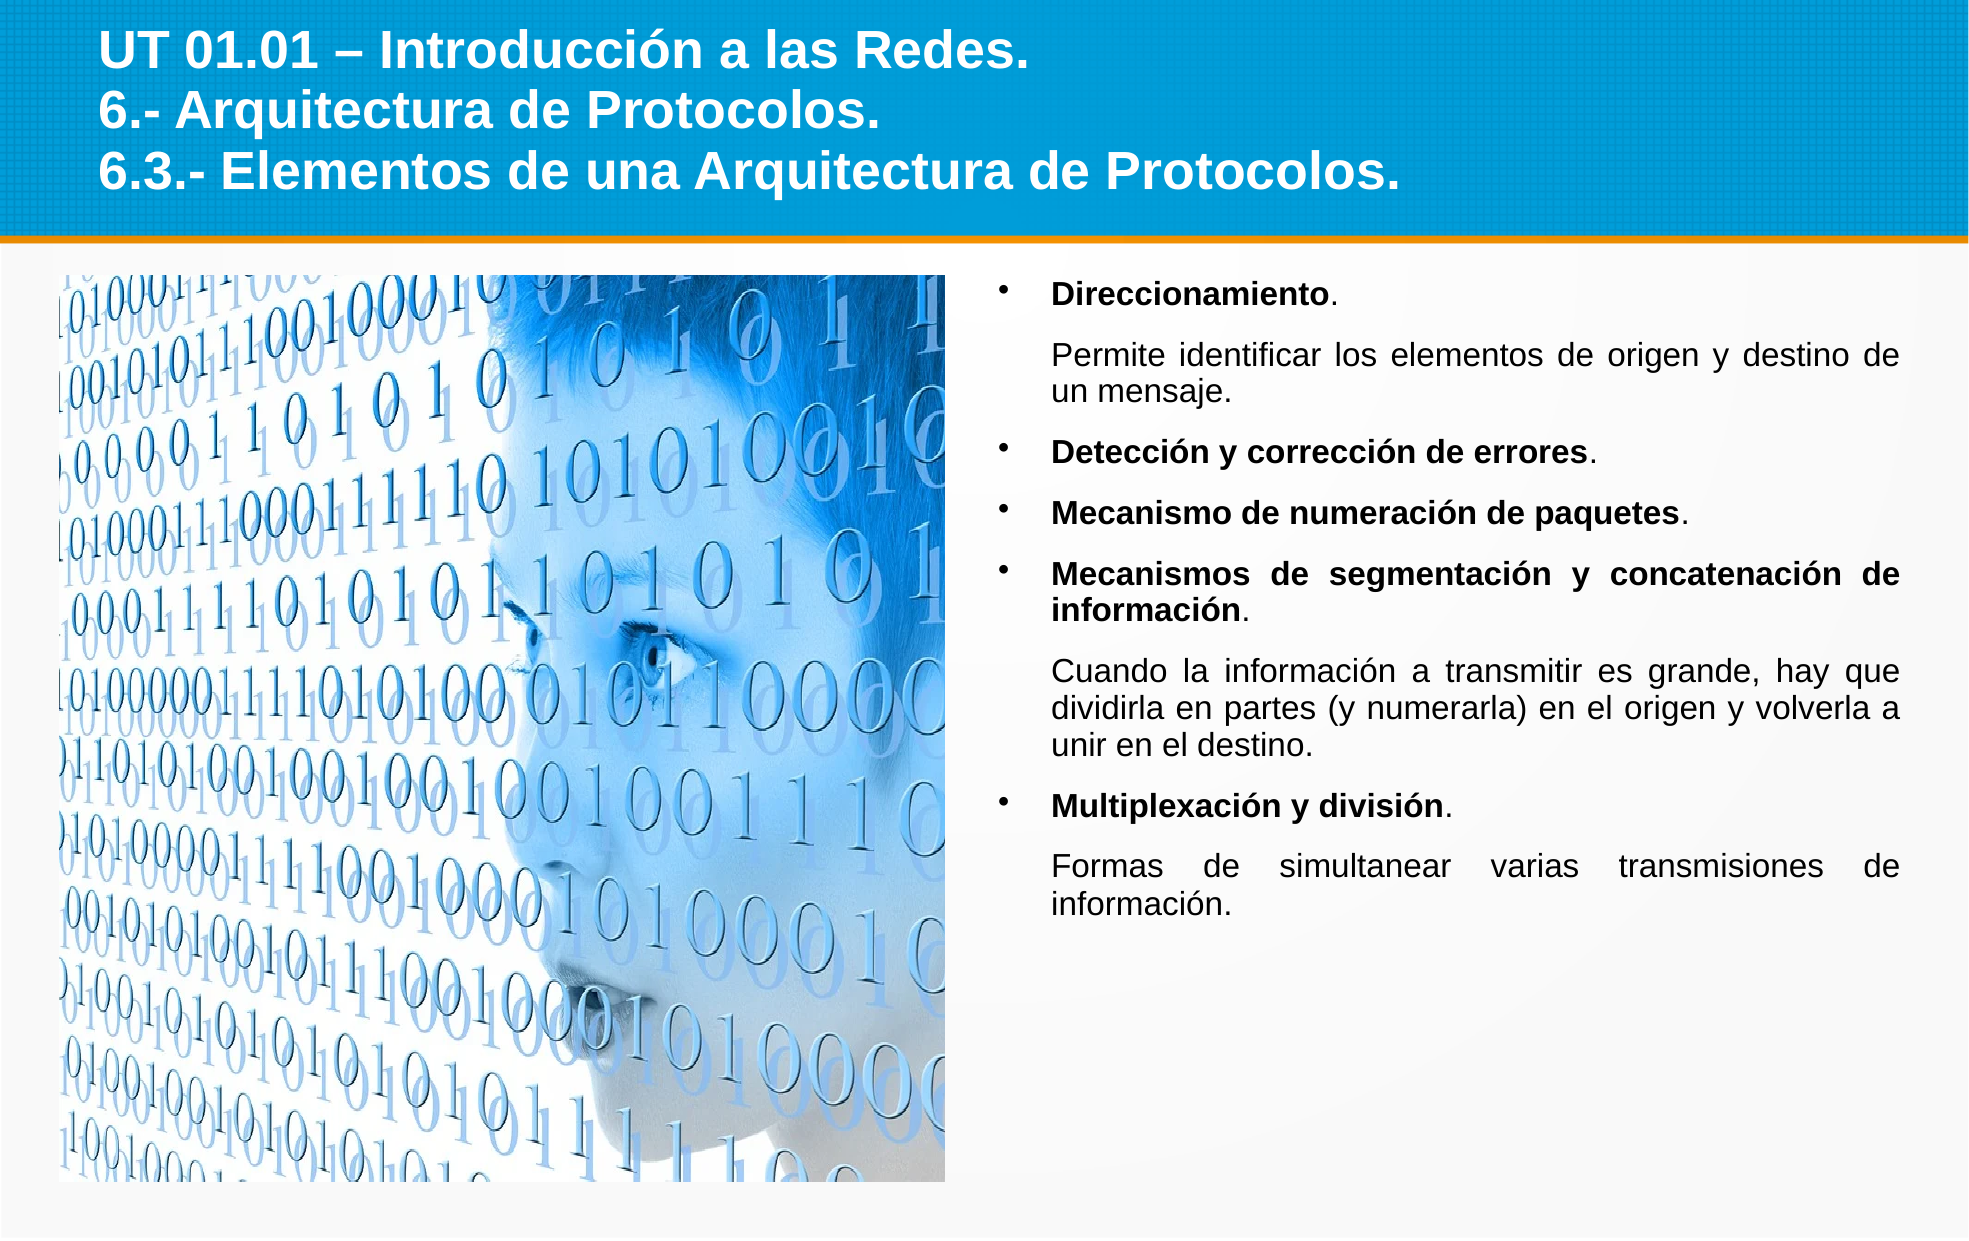

# UT 01.01 – Introducción a las Redes. 6.- Arquitectura de Protocolos. 6.3.- Elementos de una Arquitectura de Protocolos.
Direccionamiento.
Permite identificar los elementos de origen y destino de un mensaje.
Detección y corrección de errores.
Mecanismo de numeración de paquetes.
Mecanismos de segmentación y concatenación de información.
Cuando la información a transmitir es grande, hay que dividirla en partes (y numerarla) en el origen y volverla a unir en el destino.
Multiplexación y división.
Formas de simultanear varias transmisiones de información.